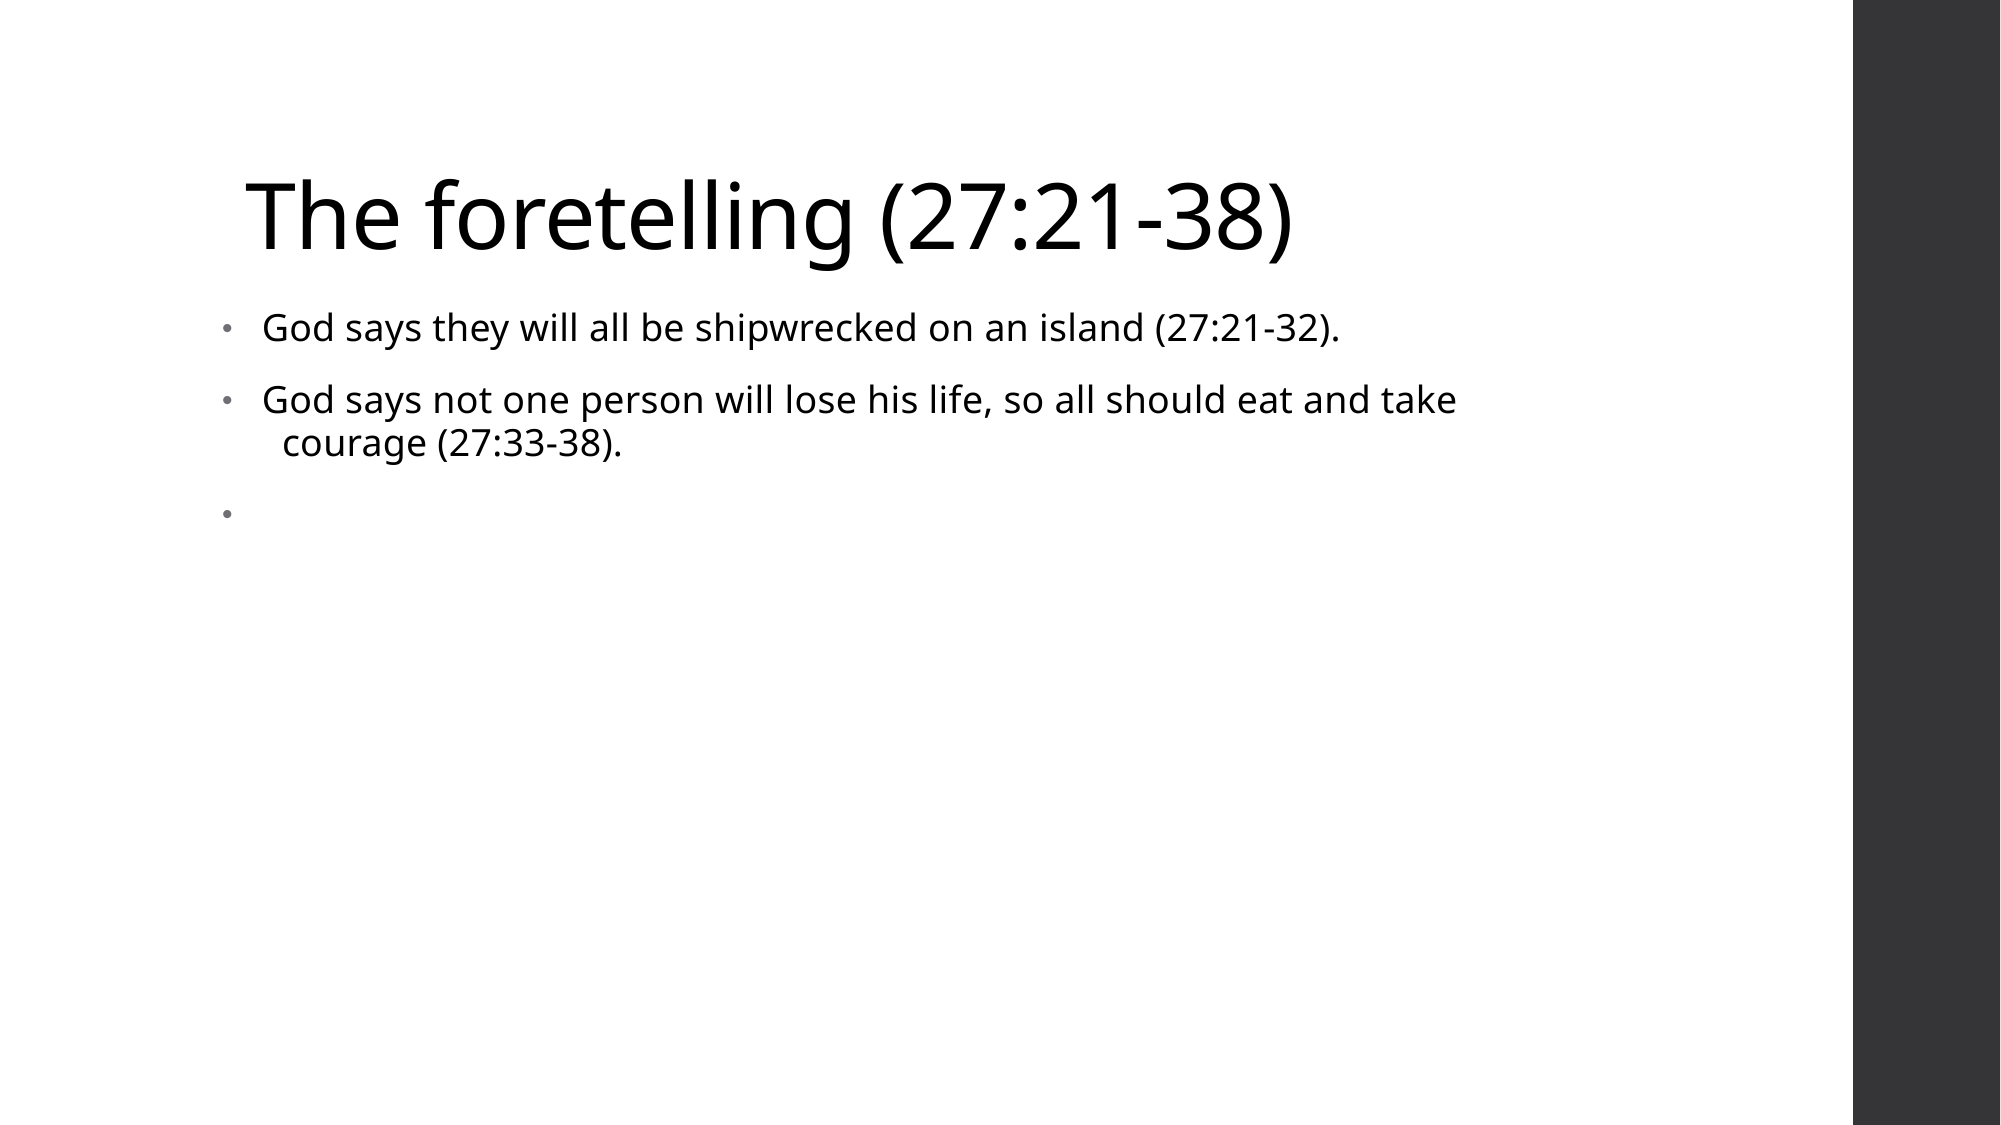

# The foretelling (27:21-38)
 God says they will all be shipwrecked on an island (27:21-32).
 God says not one person will lose his life, so all should eat and take courage (27:33-38).